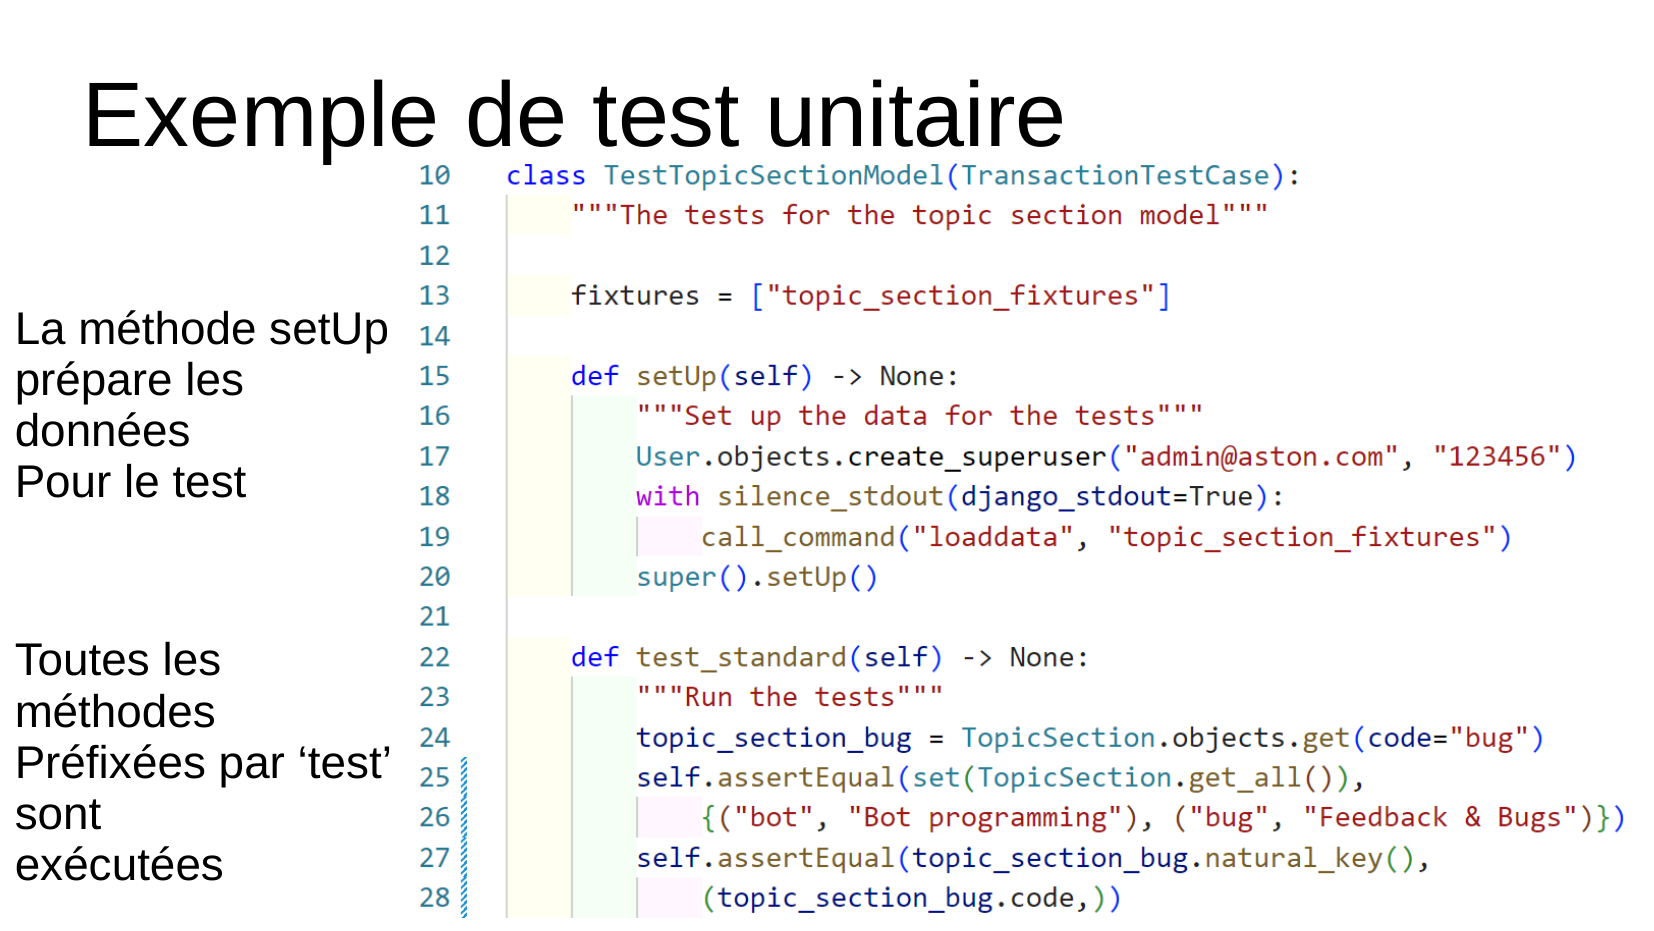

# Exemple de test unitaire
La méthode setUp
prépare les données
Pour le test
Toutes les méthodes
Préfixées par ‘test’ sont
exécutées